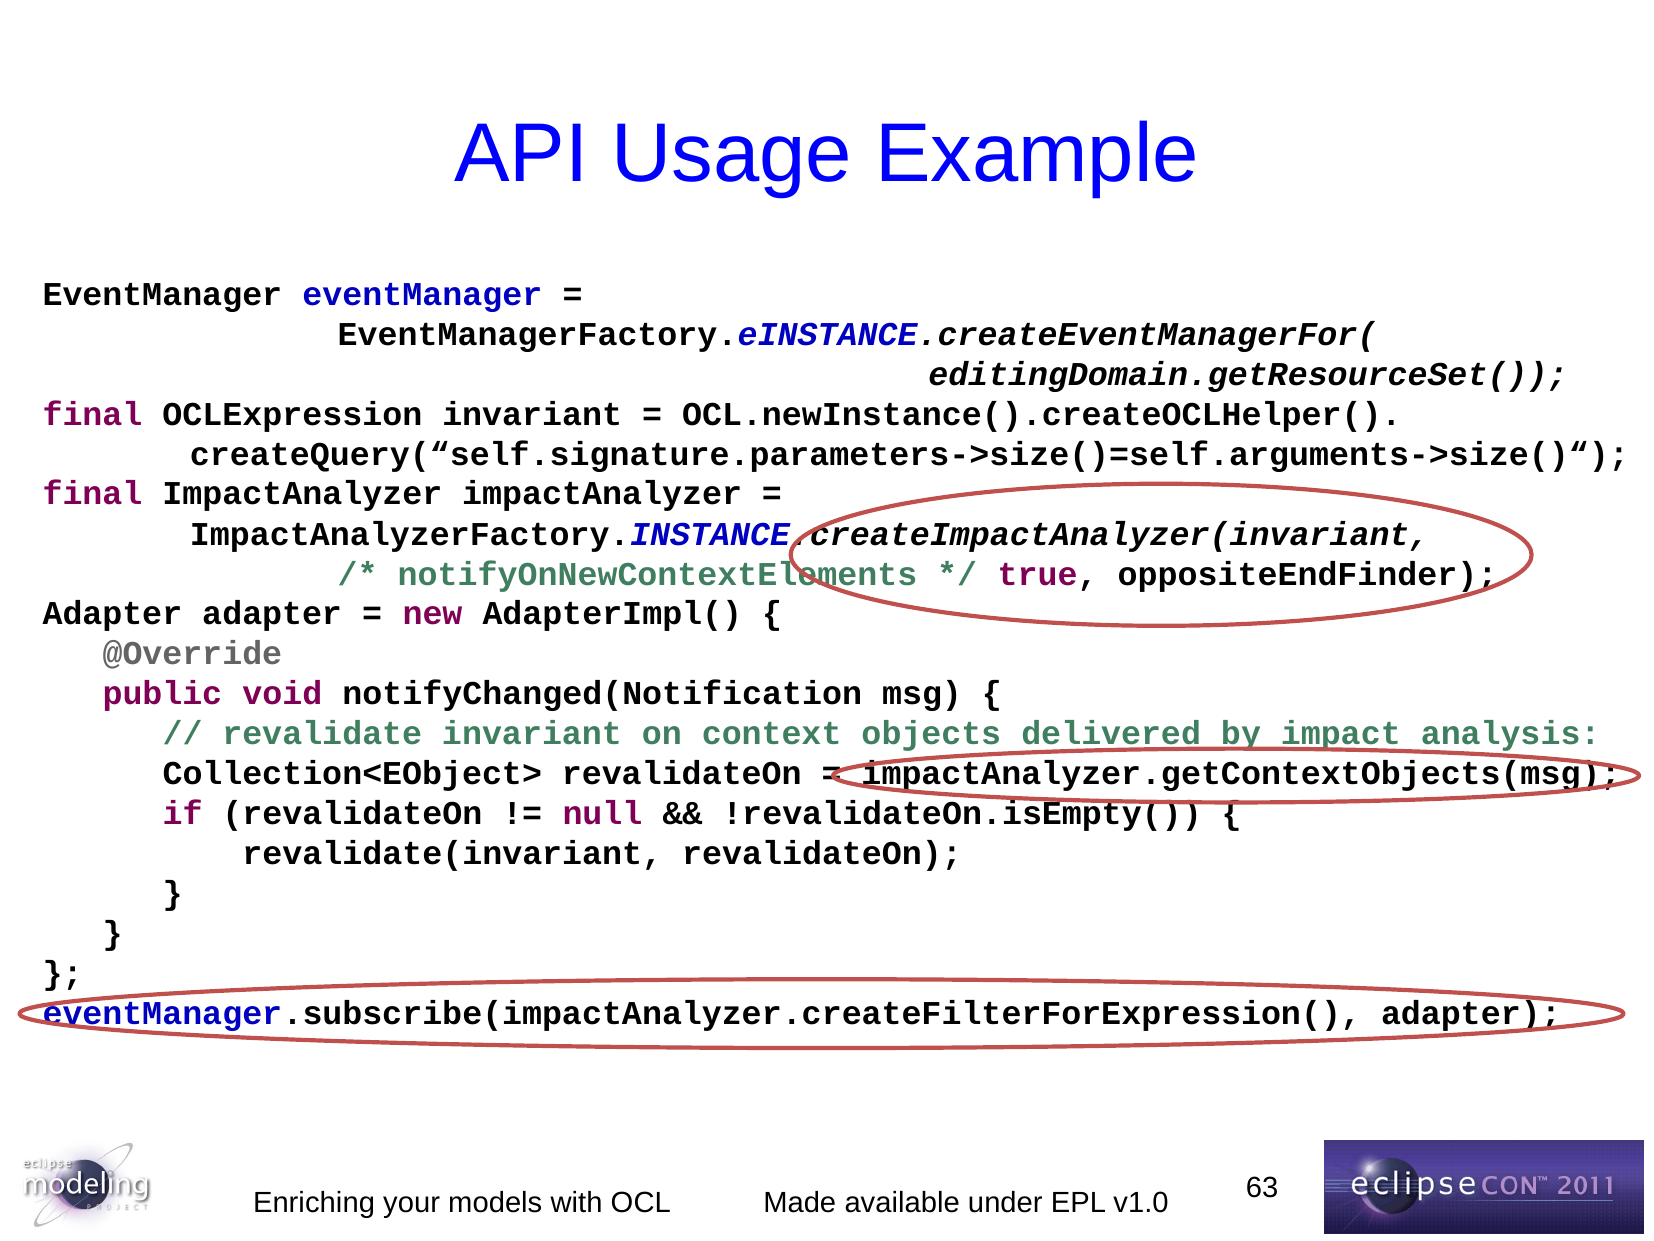

# API Usage Example
EventManager eventManager =
				EventManagerFactory.eINSTANCE.createEventManagerFor(
												editingDomain.getResourceSet());
final OCLExpression invariant = OCL.newInstance().createOCLHelper().
		createQuery(“self.signature.parameters->size()=self.arguments->size()“);
final ImpactAnalyzer impactAnalyzer =
		ImpactAnalyzerFactory.INSTANCE.createImpactAnalyzer(invariant,
 		/* notifyOnNewContextElements */ true, oppositeEndFinder);
Adapter adapter = new AdapterImpl() {
 @Override
 public void notifyChanged(Notification msg) {
 // revalidate invariant on context objects delivered by impact analysis:
 Collection<EObject> revalidateOn = impactAnalyzer.getContextObjects(msg);
 if (revalidateOn != null && !revalidateOn.isEmpty()) {
 revalidate(invariant, revalidateOn);
 }
 }
};
eventManager.subscribe(impactAnalyzer.createFilterForExpression(), adapter);
63
Enriching your models with OCL